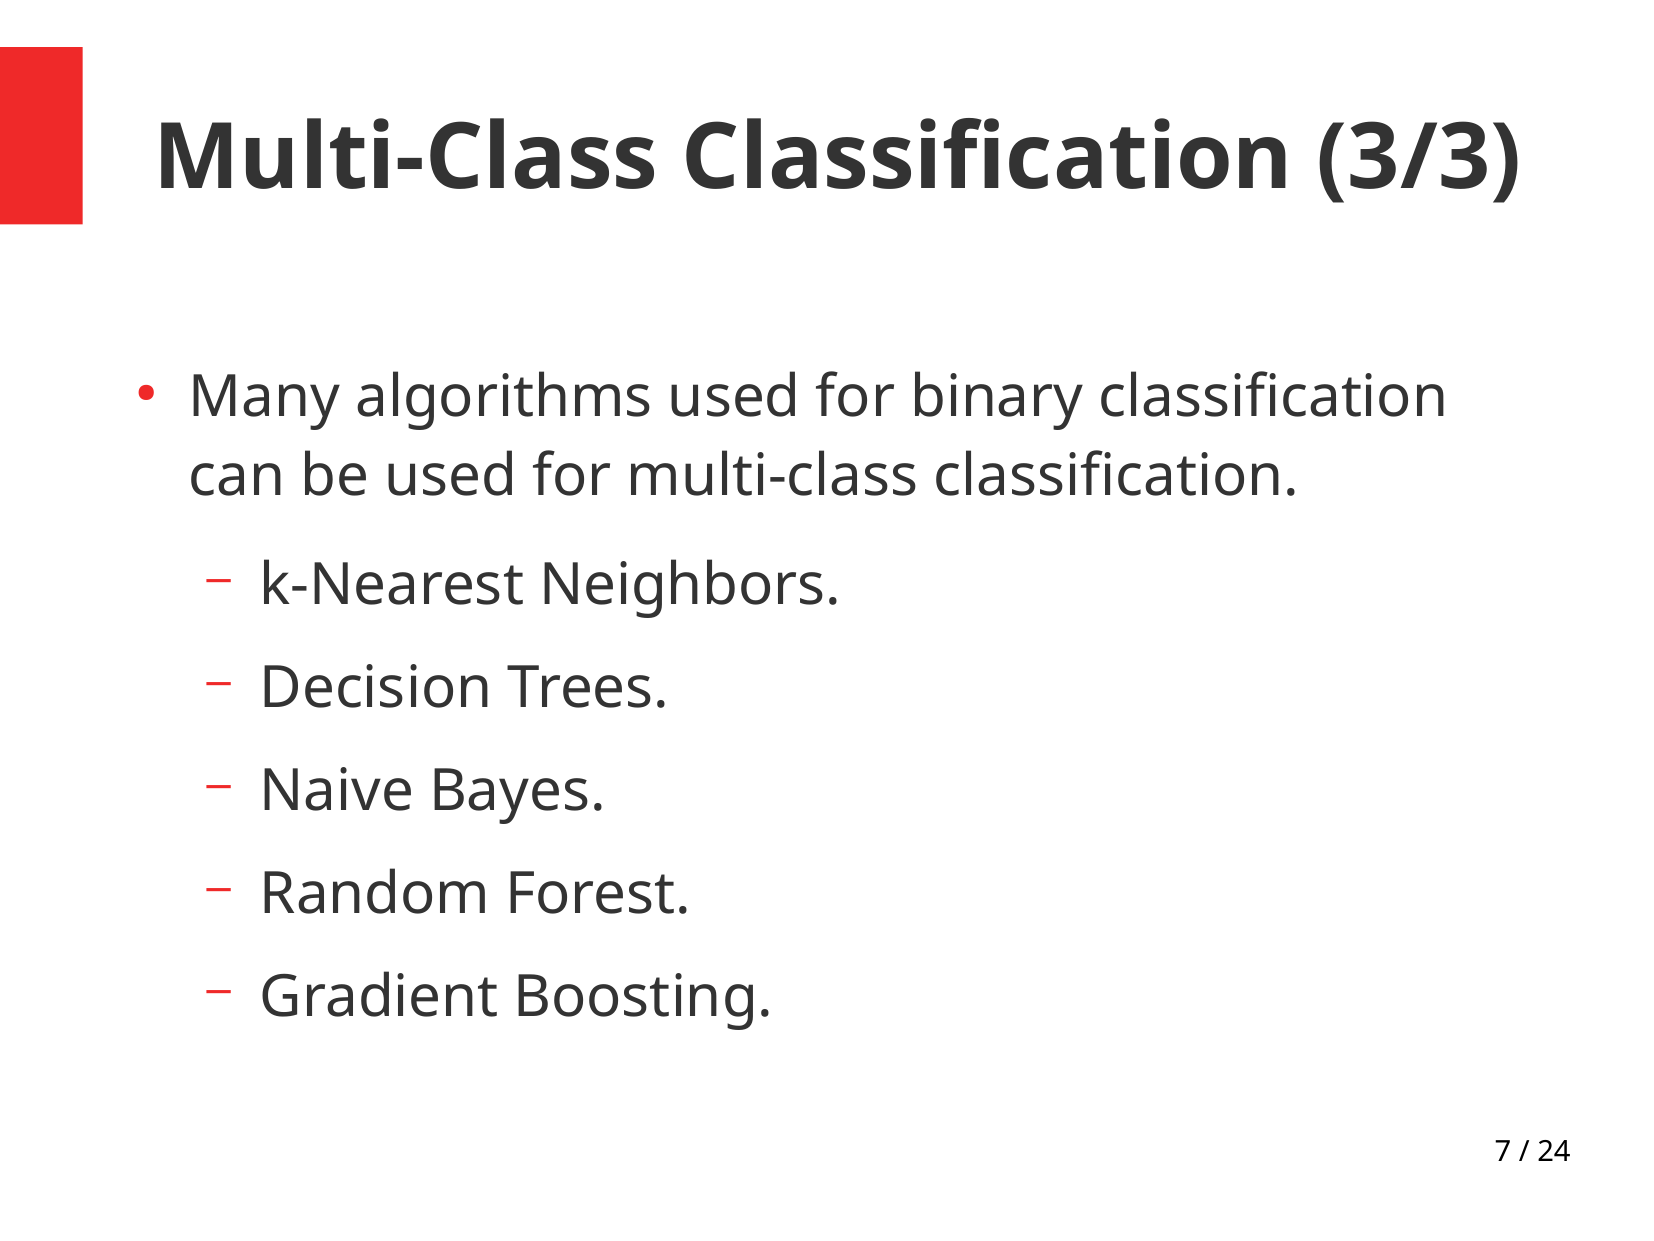

# Multi-Class Classification (3/3)
Many algorithms used for binary classification can be used for multi-class classification.
k-Nearest Neighbors.
Decision Trees.
Naive Bayes.
Random Forest.
Gradient Boosting.
7